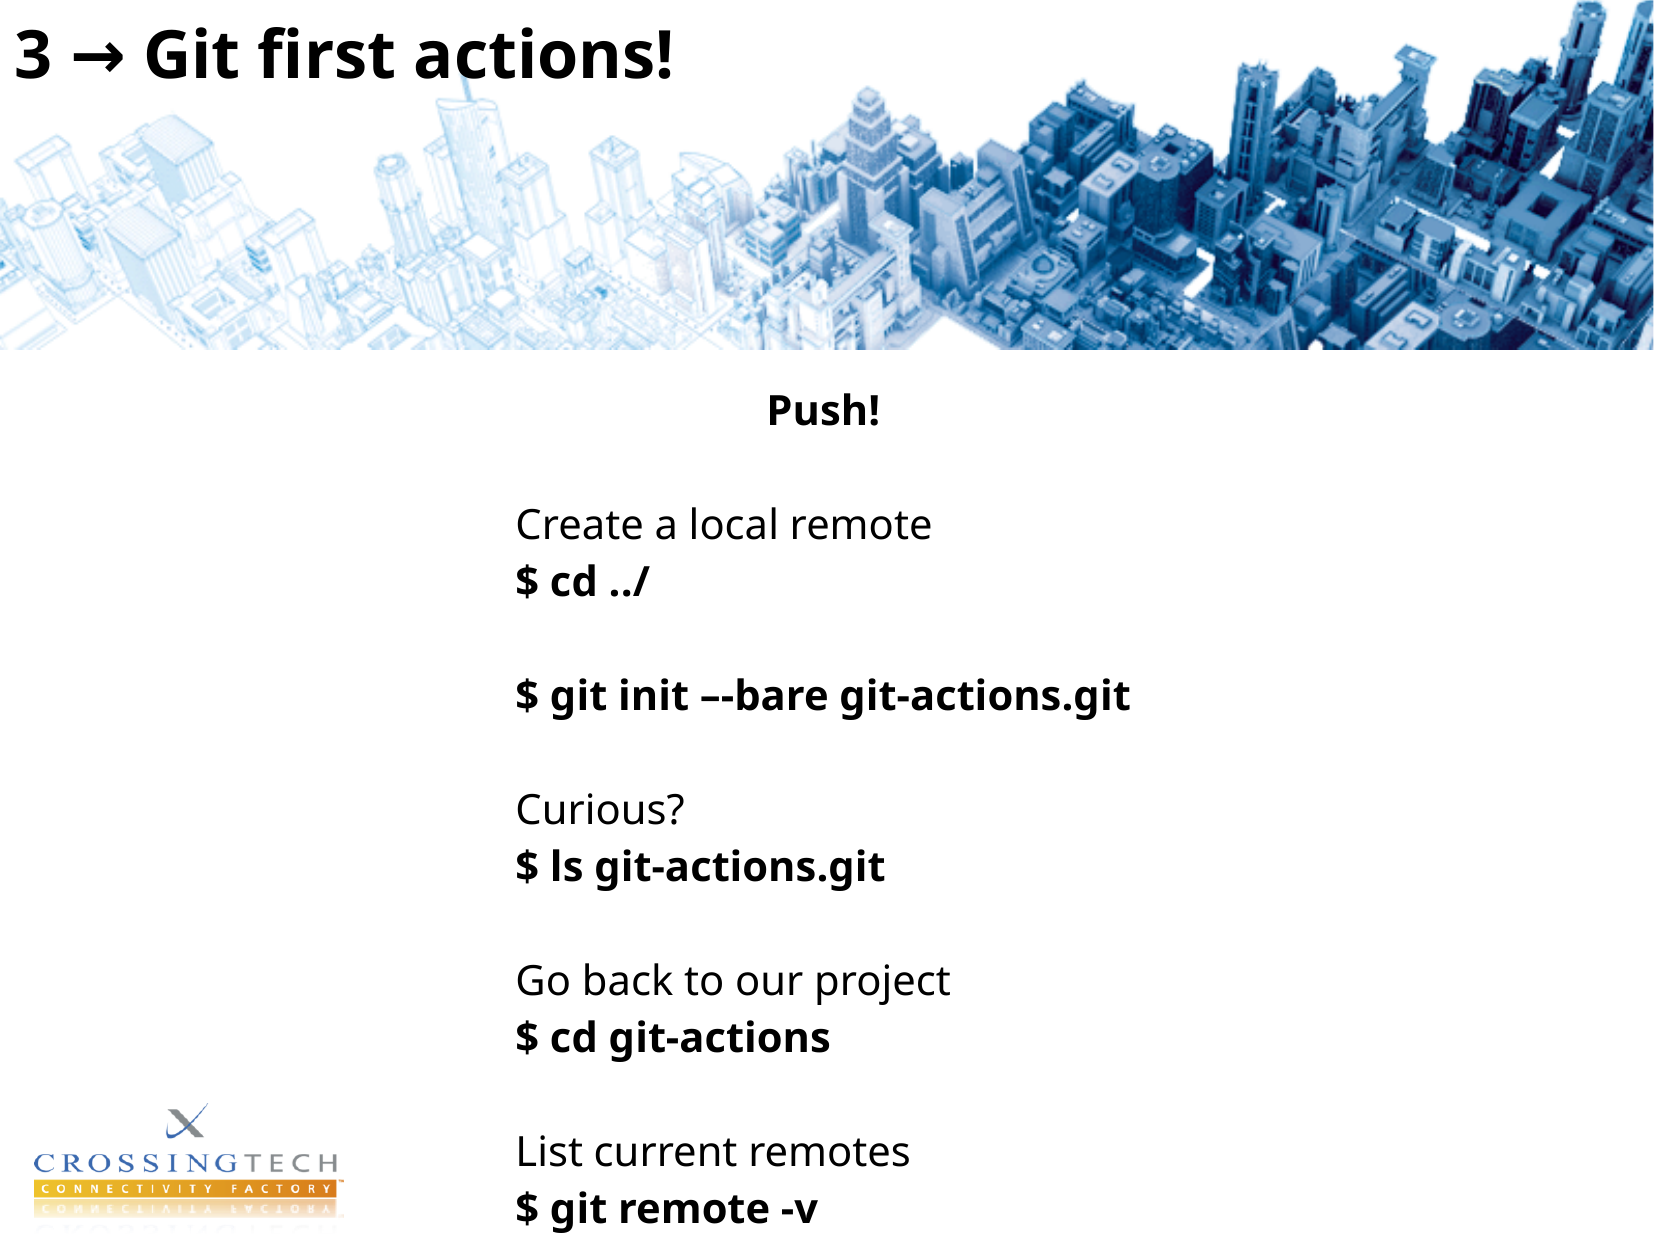

3 → Git first actions!
Push!
Create a local remote
$ cd ../
$ git init –-bare git-actions.git
Curious?
$ ls git-actions.git
Go back to our project
$ cd git-actions
List current remotes
$ git remote -v